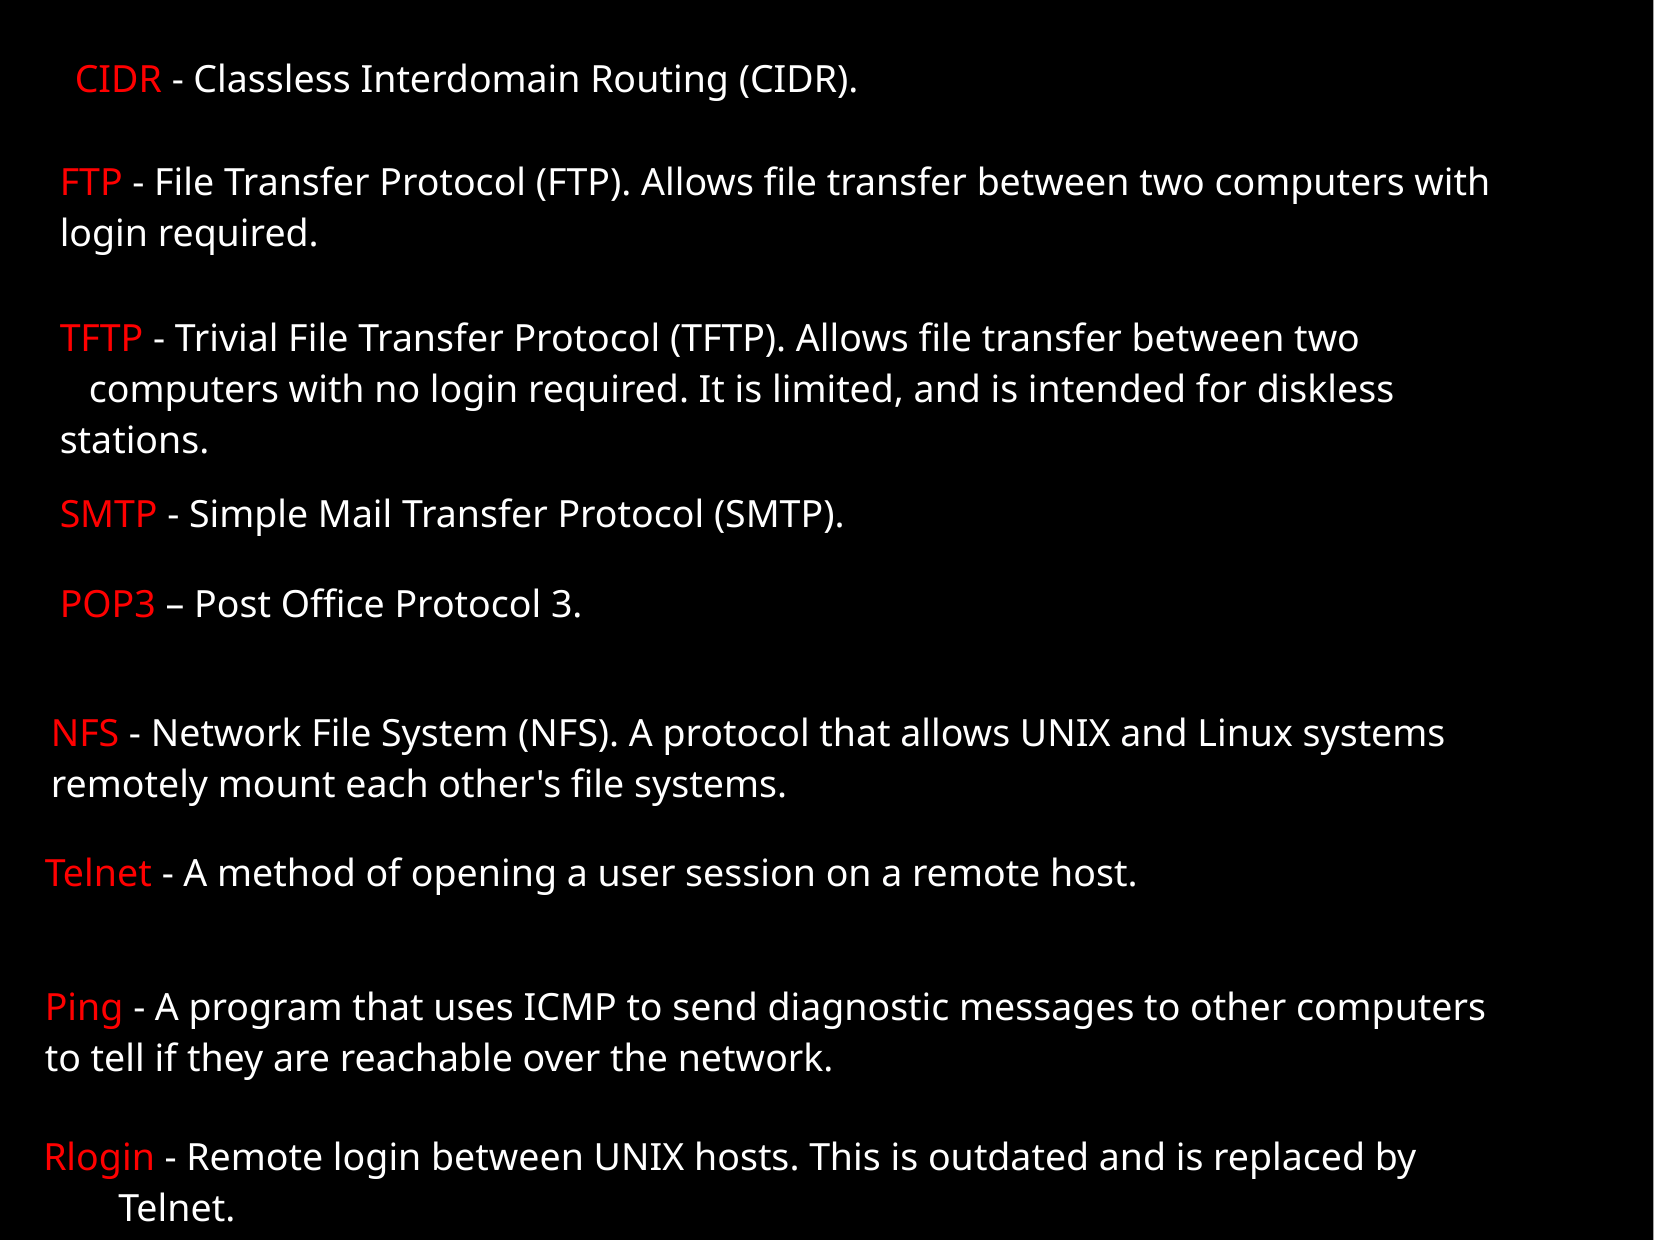

CIDR - Classless Interdomain Routing (CIDR).
FTP - File Transfer Protocol (FTP). Allows file transfer between two computers with 	 login required.
TFTP - Trivial File Transfer Protocol (TFTP). Allows file transfer between two 				 computers with no login required. It is limited, and is intended for diskless 		 stations.
SMTP - Simple Mail Transfer Protocol (SMTP).
POP3 – Post Office Protocol 3.
NFS - Network File System (NFS). A protocol that allows UNIX and Linux systems 	 remotely mount each other's file systems.
Telnet - A method of opening a user session on a remote host.
Ping - A program that uses ICMP to send diagnostic messages to other computers 	 to tell if they are reachable over the network.
Rlogin - Remote login between UNIX hosts. This is outdated and is replaced by 			Telnet.